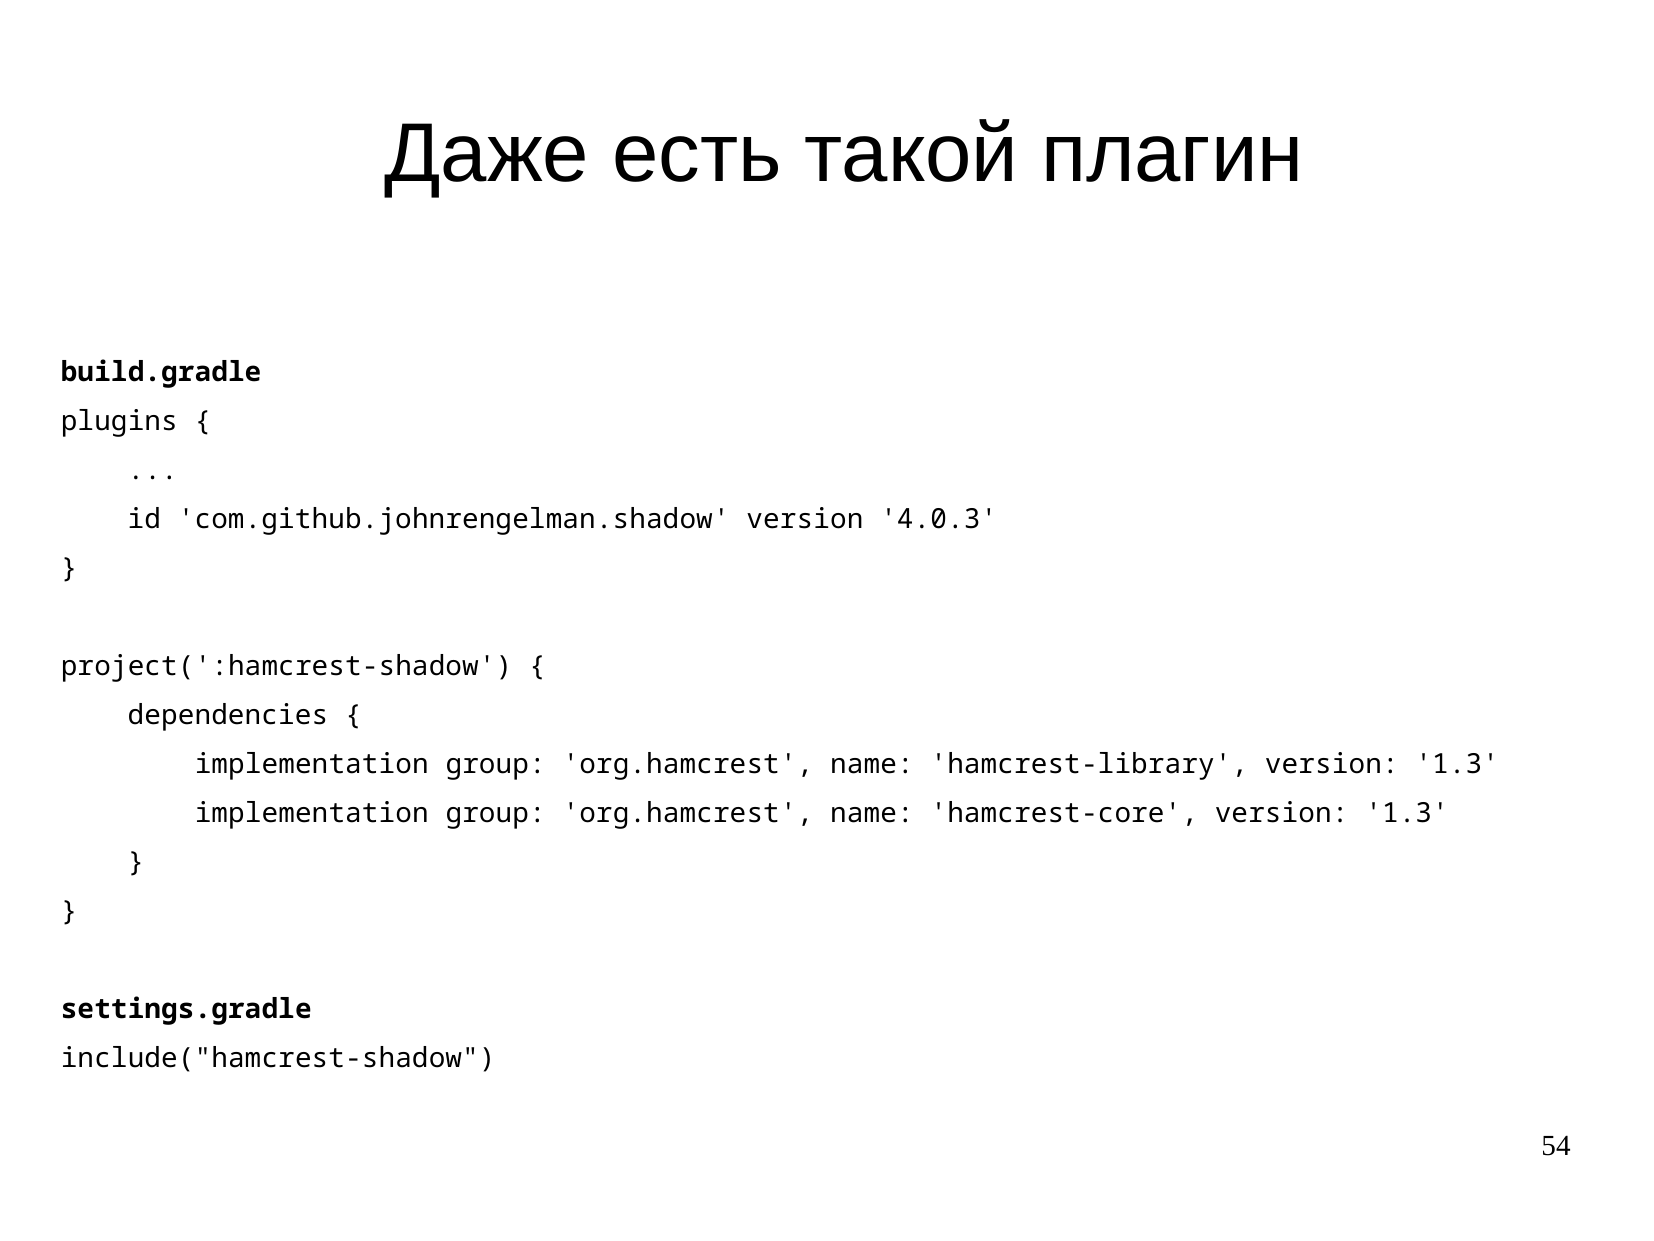

# Даже есть такой плагин
build.gradle
plugins {
 ...
 id 'com.github.johnrengelman.shadow' version '4.0.3'
}
project(':hamcrest-shadow') {
 dependencies {
 implementation group: 'org.hamcrest', name: 'hamcrest-library', version: '1.3'
 implementation group: 'org.hamcrest', name: 'hamcrest-core', version: '1.3'
 }
}
settings.gradle
include("hamcrest-shadow")
54